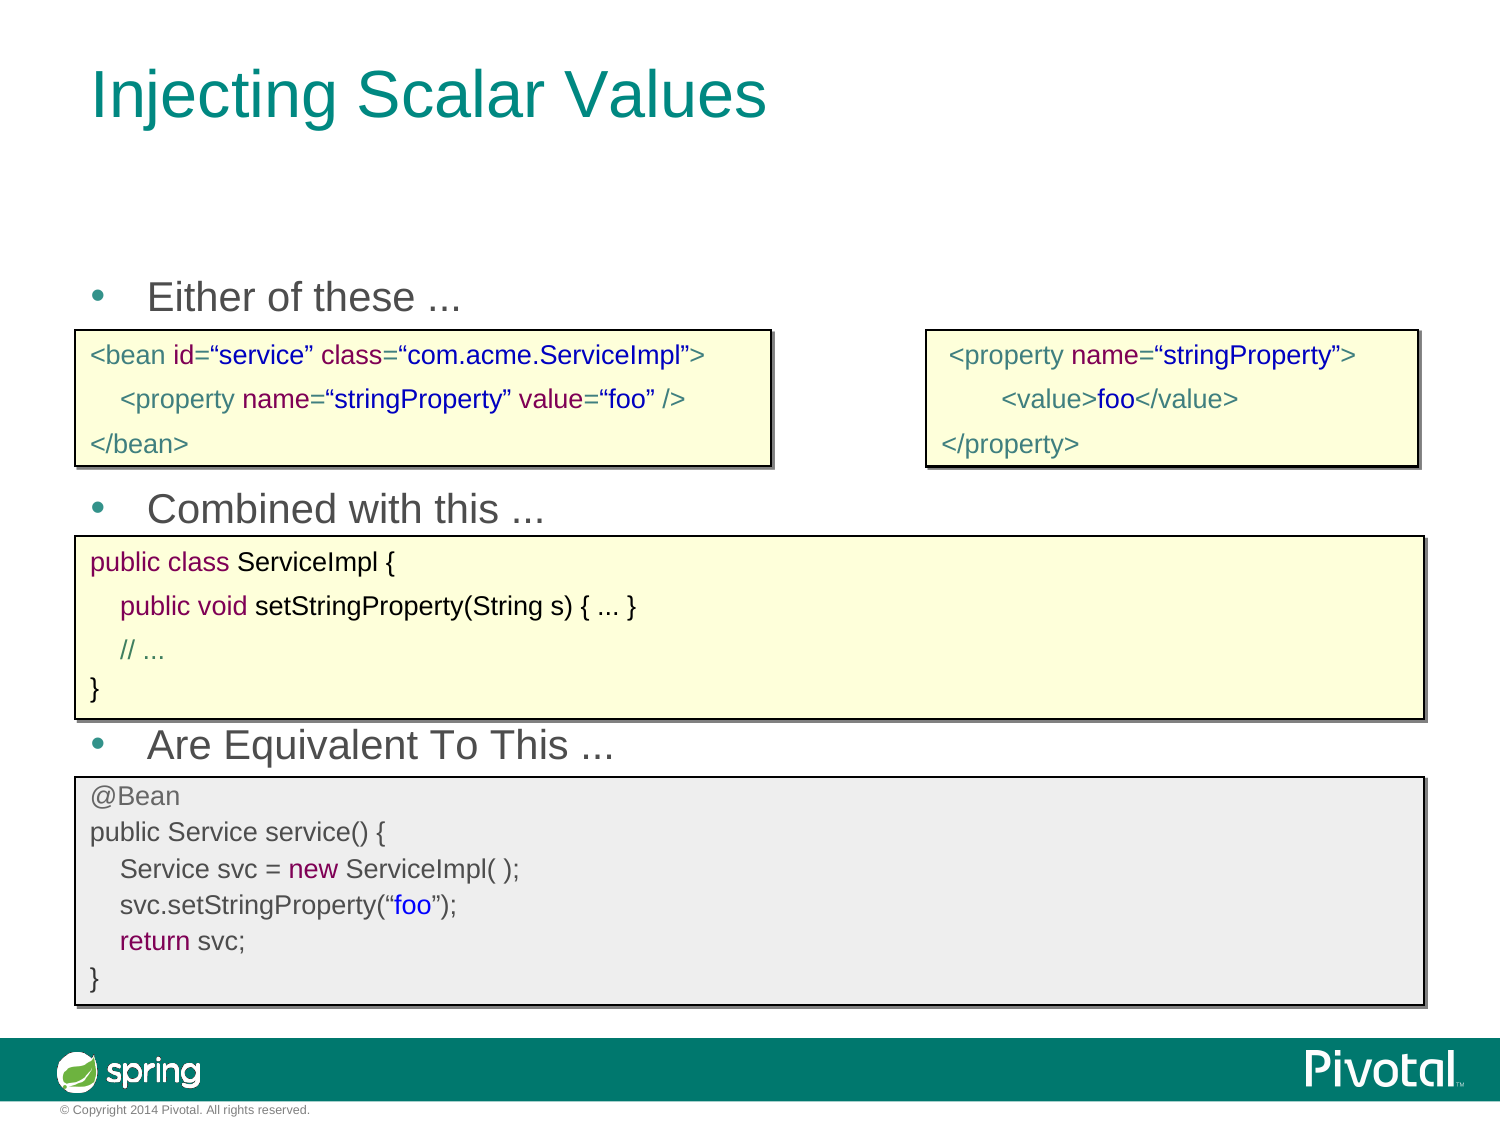

# Injecting Scalar Values
Either of these ...
Combined with this ...
Are Equivalent To This ...
 <property name=“stringProperty”>
 <value>foo</value>
</property>
<bean id=“service” class=“com.acme.ServiceImpl”>
 <property name=“stringProperty” value=“foo” />
</bean>
public class ServiceImpl {
 public void setStringProperty(String s) { ... }
 // ...
}
@Bean
public Service service() {
 Service svc = new ServiceImpl( );
 svc.setStringProperty(“foo”);
 return svc;
}